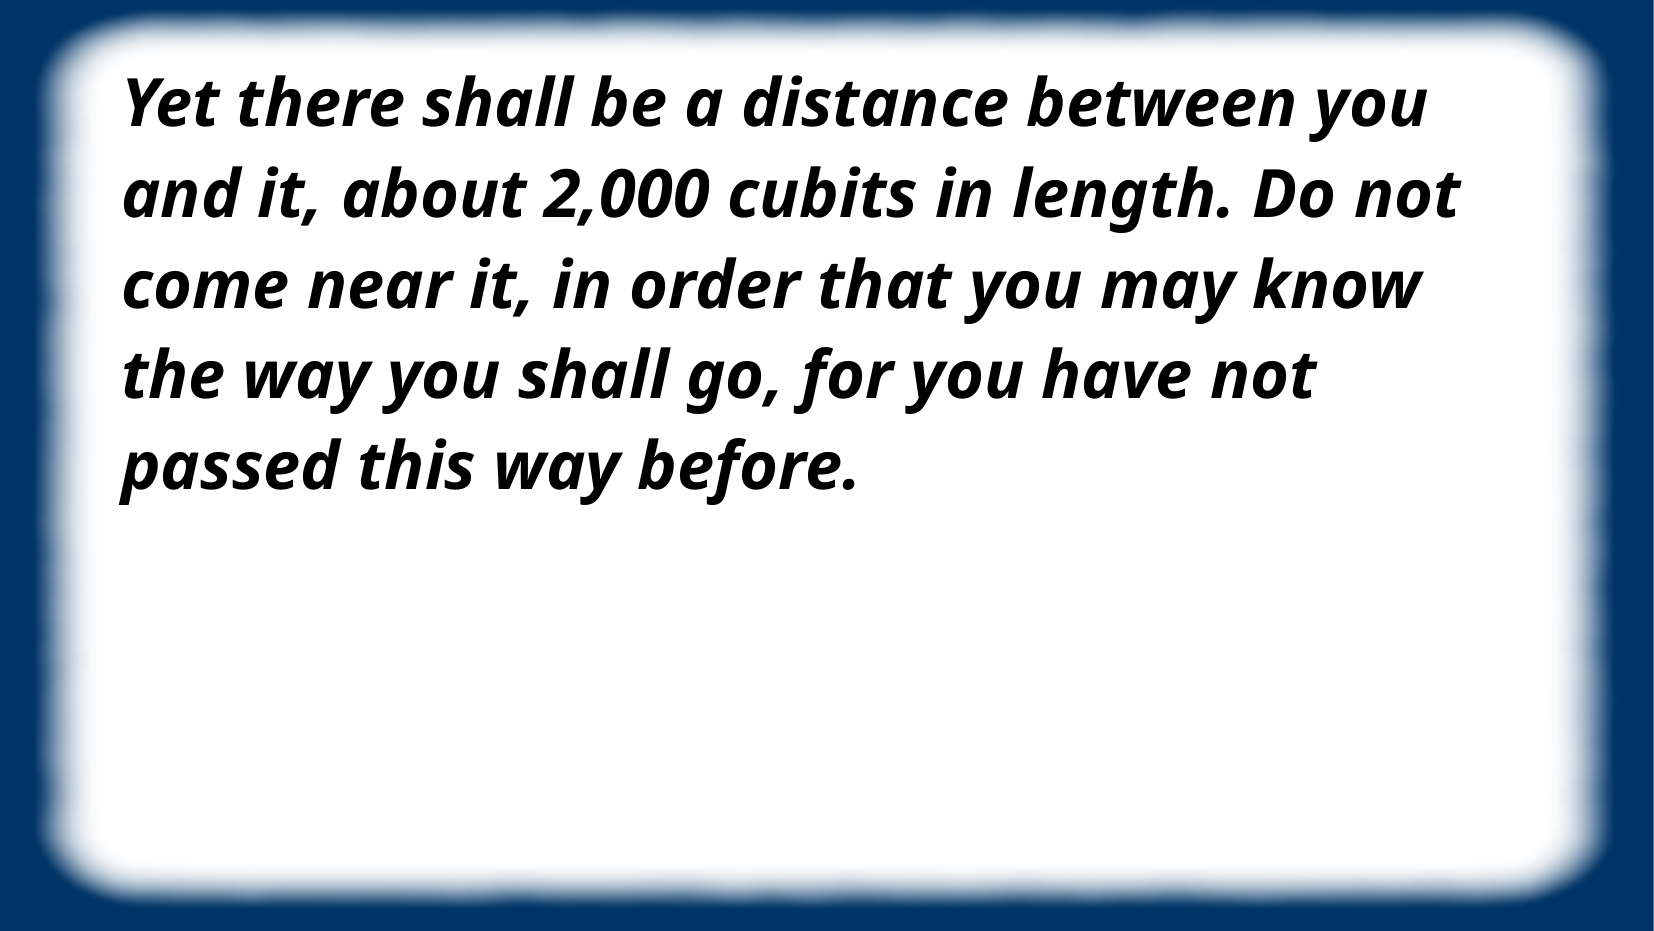

Yet there shall be a distance between you and it, about 2,000 cubits in length. Do not come near it, in order that you may know the way you shall go, for you have not passed this way before.